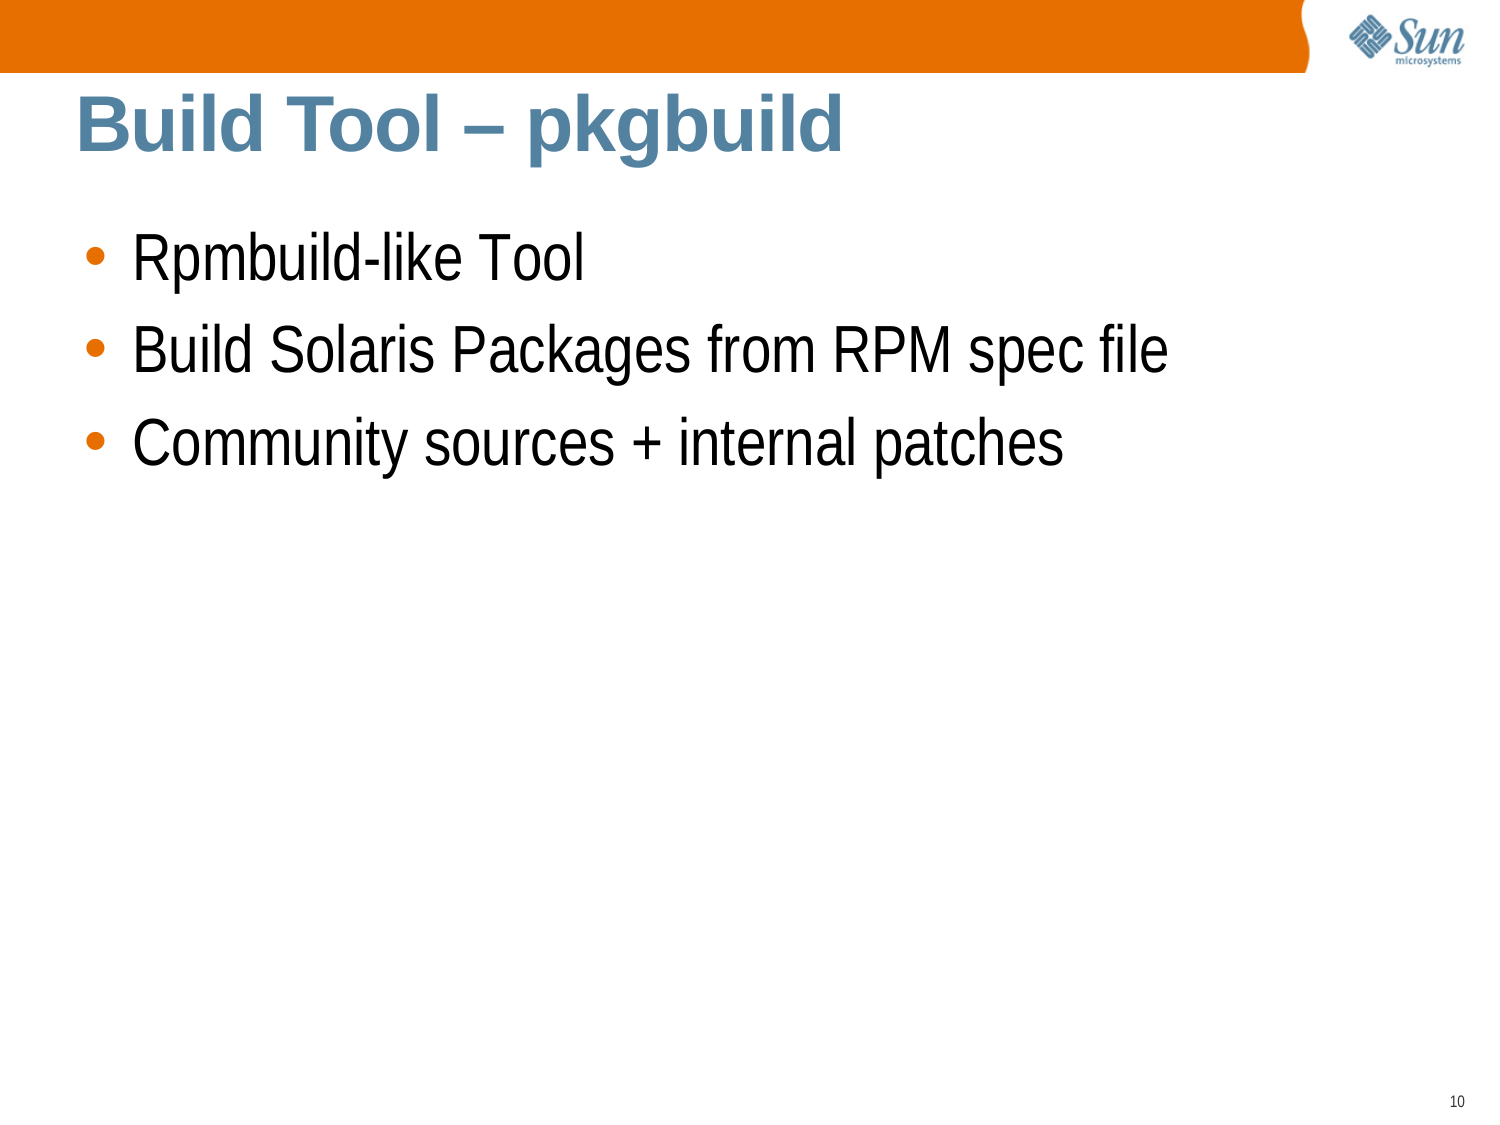

# Build Tool – pkgbuild
Rpmbuild-like Tool
Build Solaris Packages from RPM spec file
Community sources + internal patches